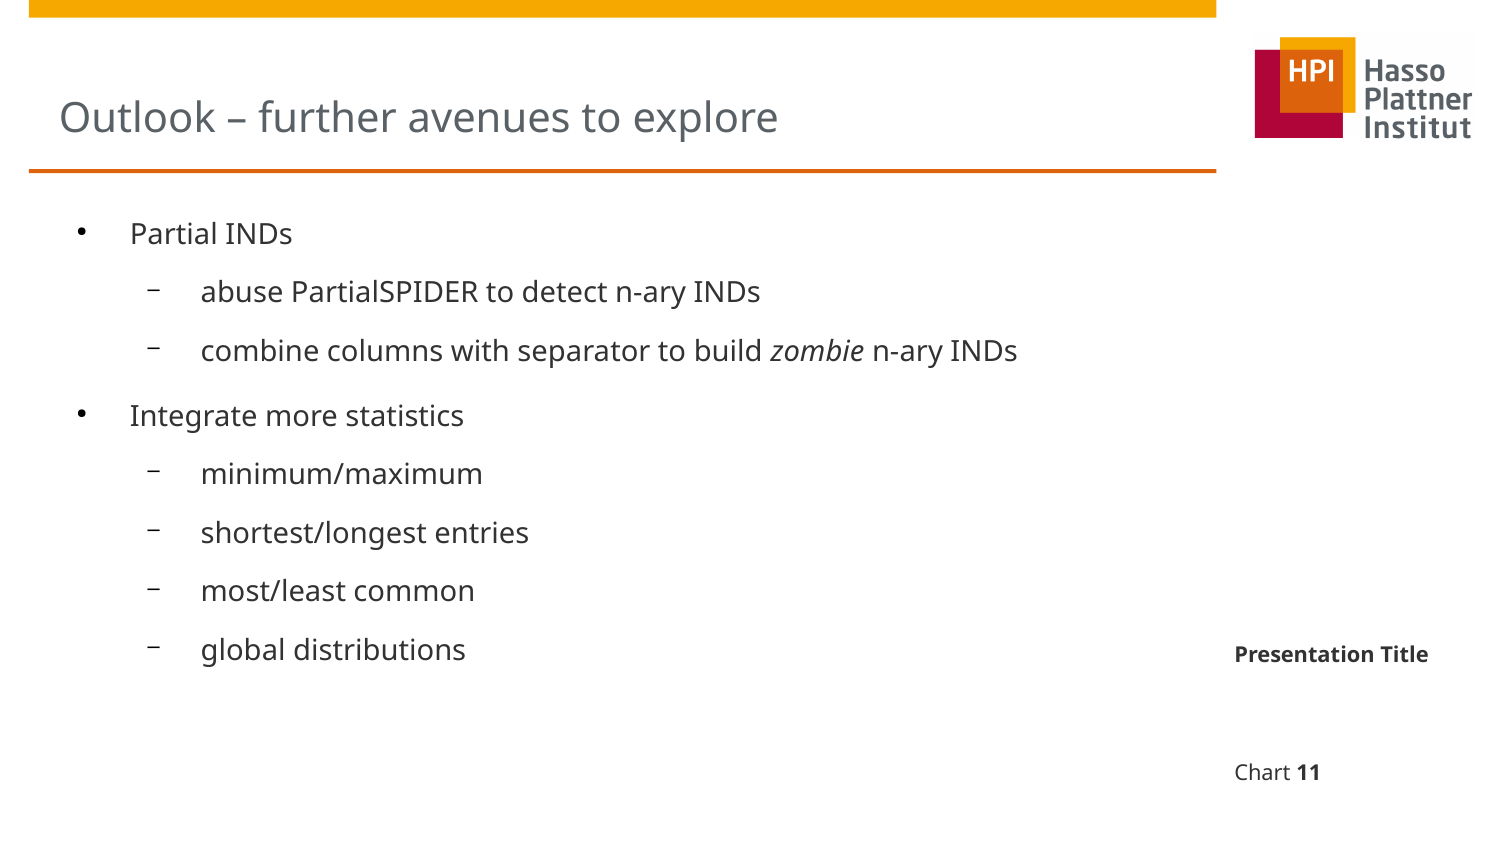

Outlook – further avenues to explore
# Partial INDs
abuse PartialSPIDER to detect n-ary INDs
combine columns with separator to build zombie n-ary INDs
Integrate more statistics
minimum/maximum
shortest/longest entries
most/least common
global distributions
Presentation Title
Chart